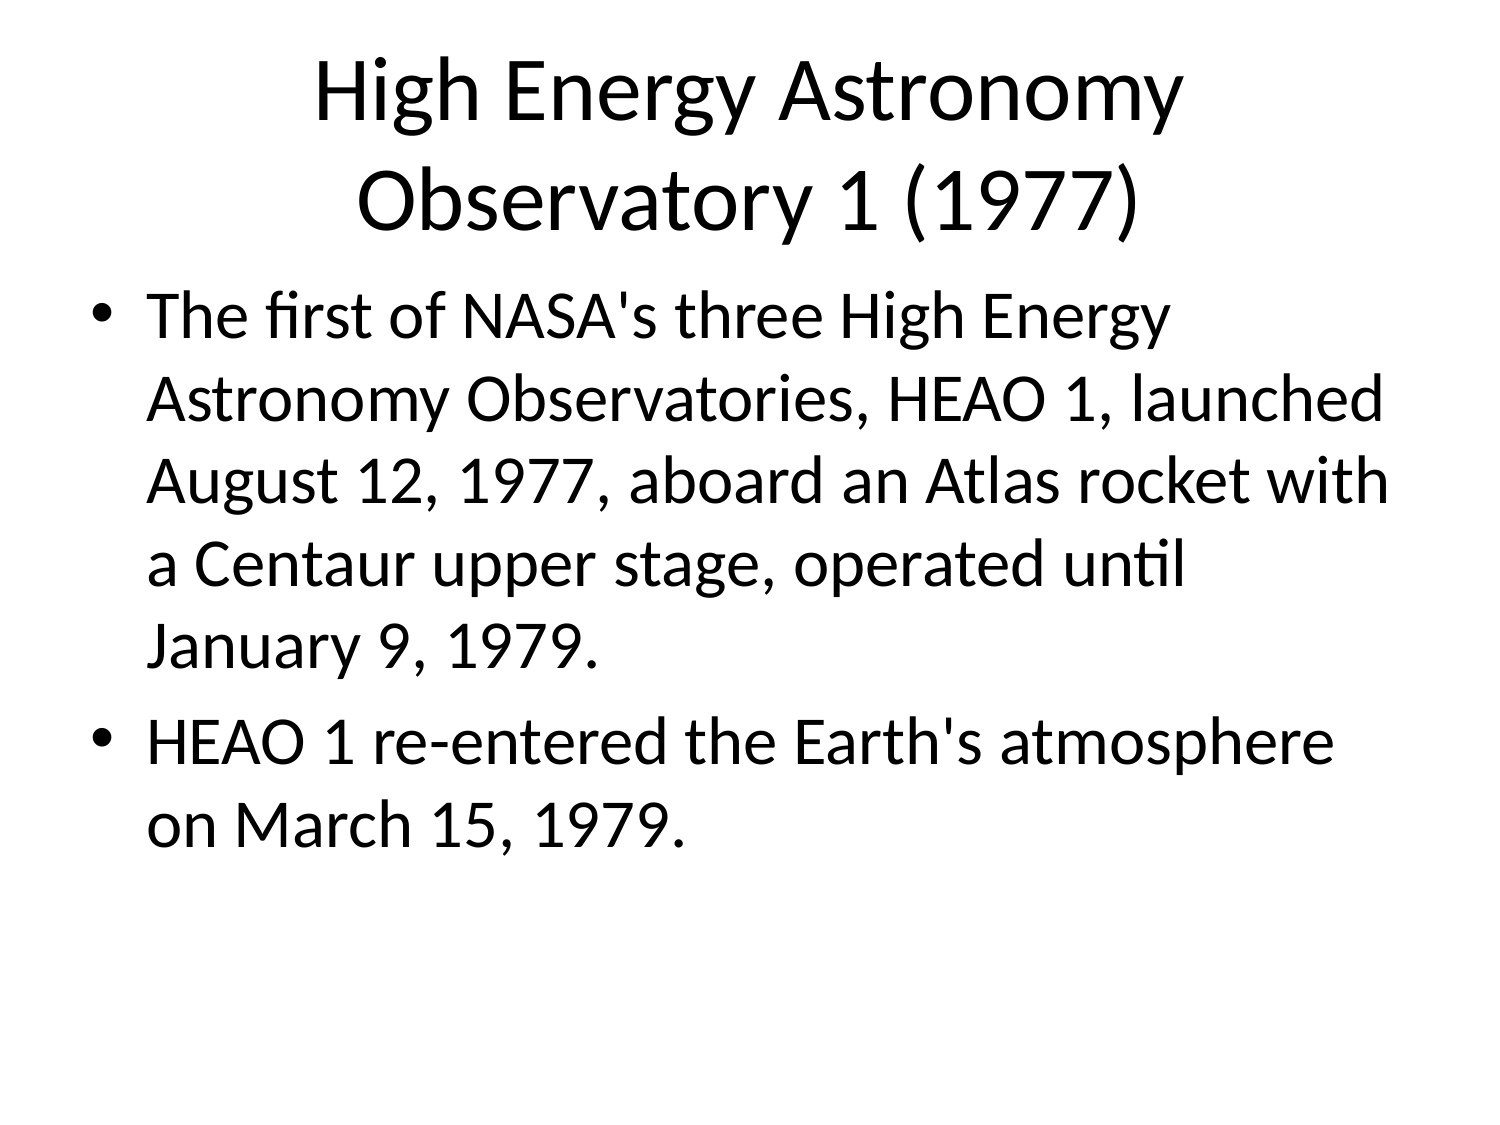

# High Energy Astronomy Observatory 1 (1977)
The first of NASA's three High Energy Astronomy Observatories, HEAO 1, launched August 12, 1977, aboard an Atlas rocket with a Centaur upper stage, operated until January 9, 1979.
HEAO 1 re-entered the Earth's atmosphere on March 15, 1979.